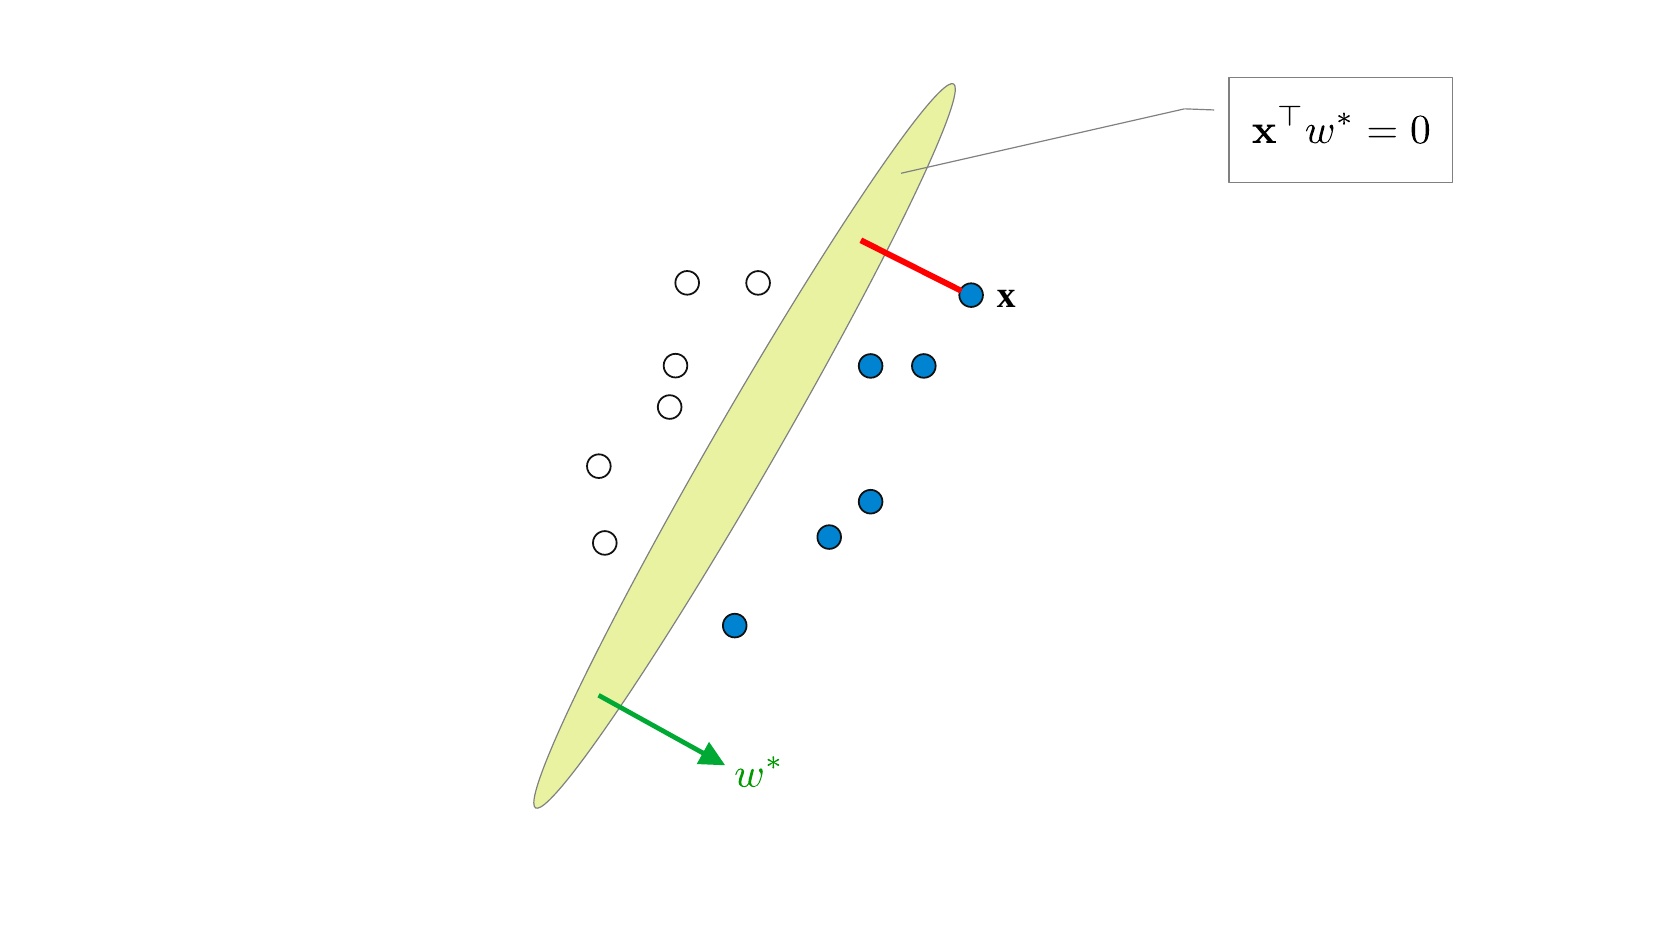

x
Data Science Theory and Practices, CSIE, TKU, Taiwan
12